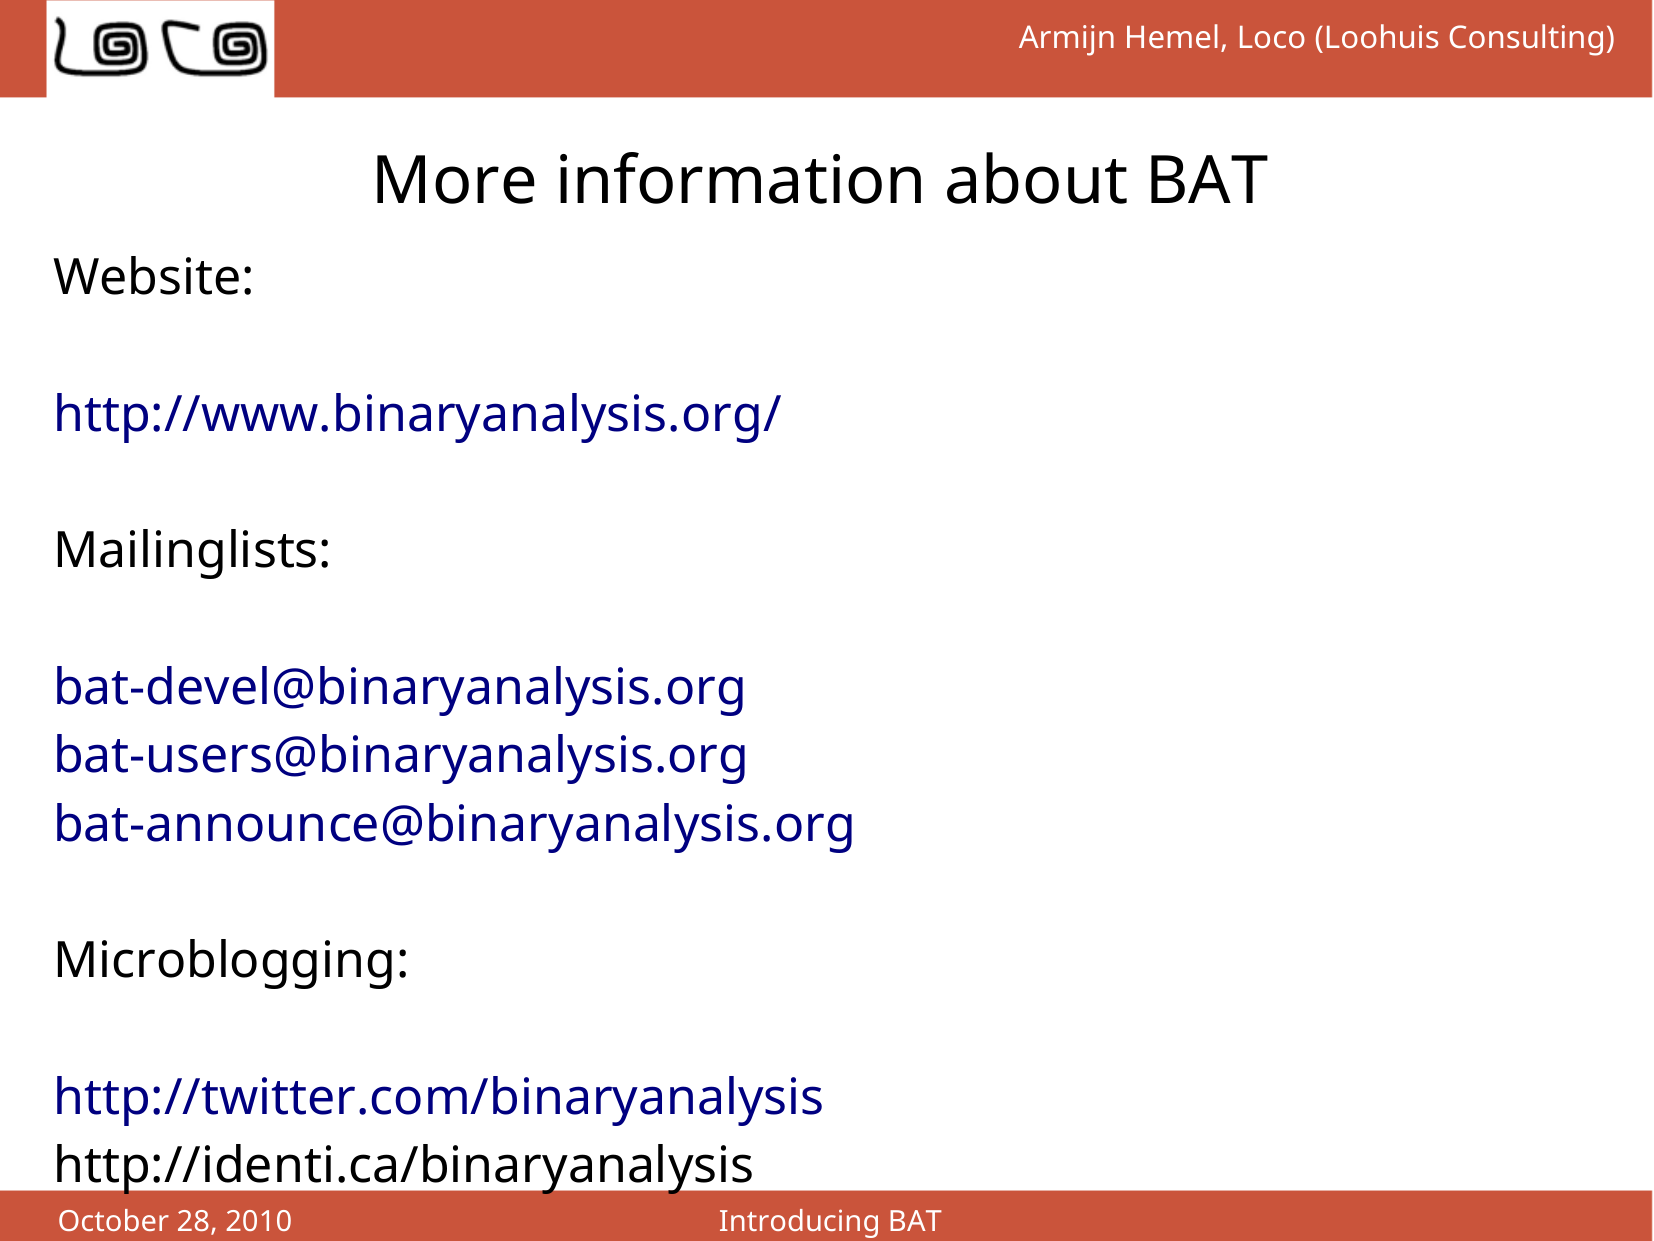

# More information about BAT
Website:
http://www.binaryanalysis.org/
Mailinglists:
bat-devel@binaryanalysis.org
bat-users@binaryanalysis.org
bat-announce@binaryanalysis.org
Microblogging:
http://twitter.com/binaryanalysis
http://identi.ca/binaryanalysis
Comet: practical solution or crutch?